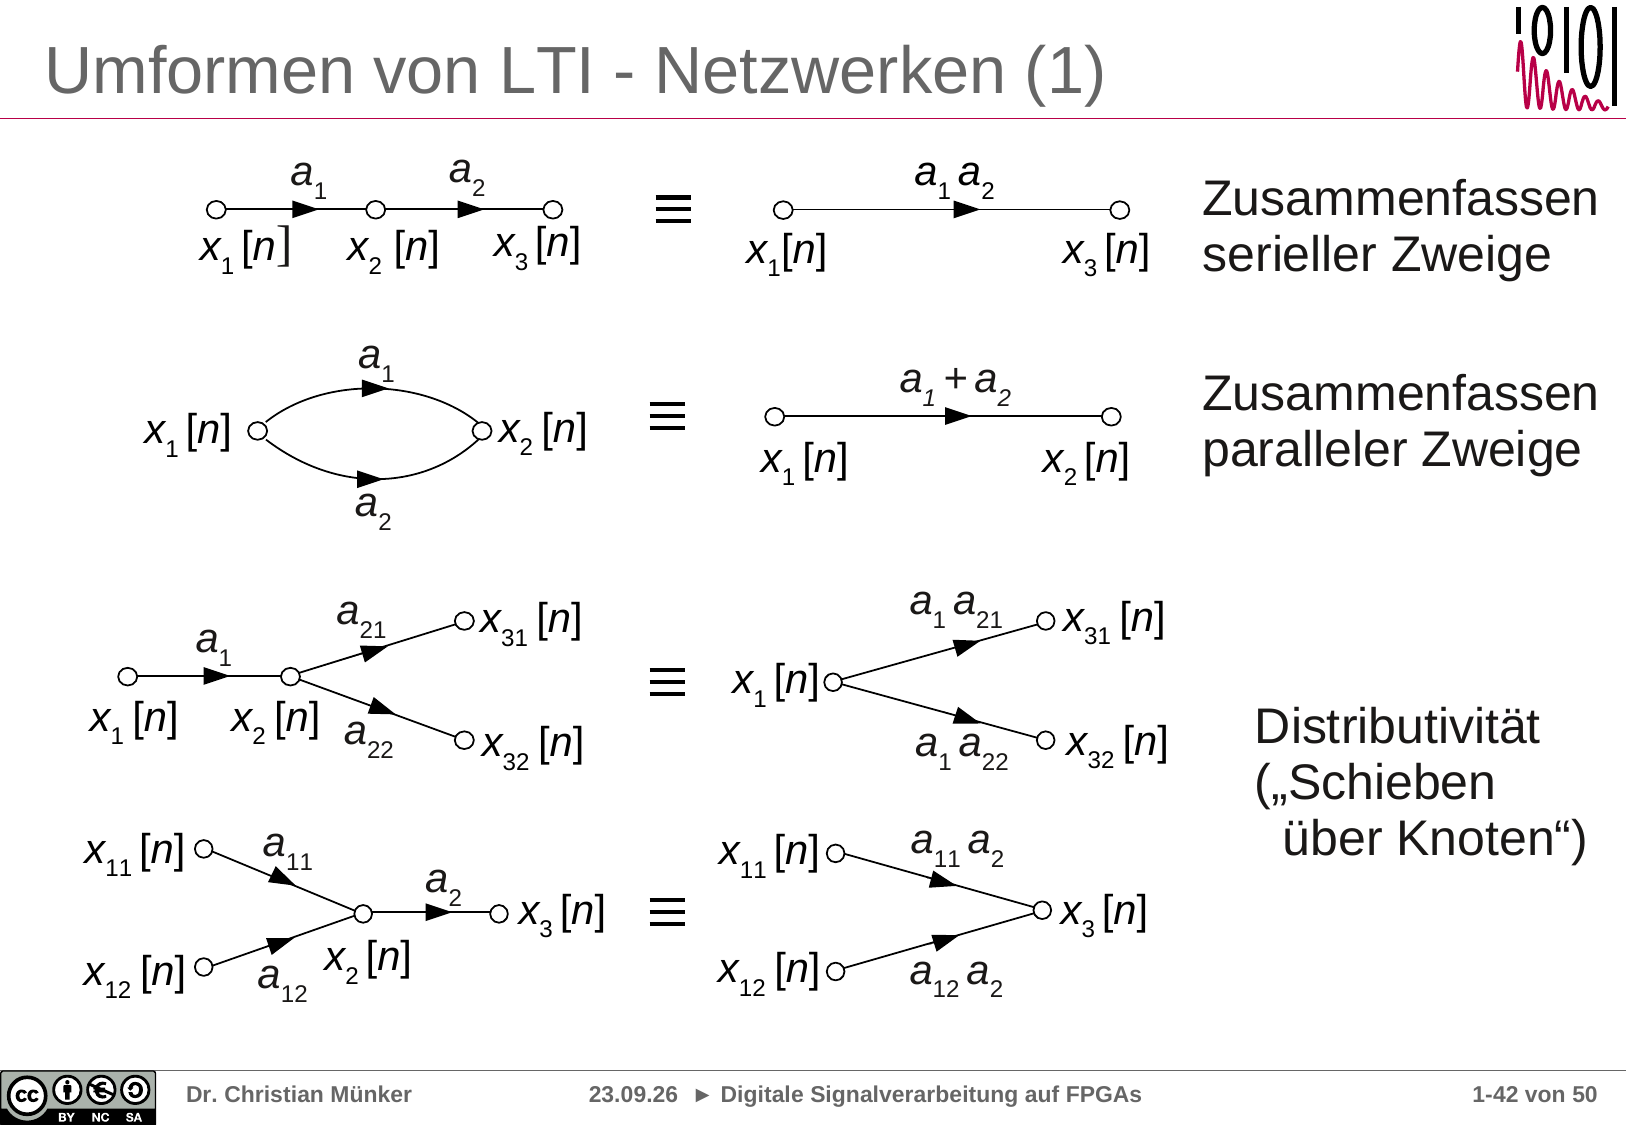

# Umformen von LTI - Netzwerken (1)
a2
a1
x1 [n]
x2 [n]
x3 [n]
a1 a2
x1[n]
x3 [n]
Zusammenfassen
serieller Zweige
a1
x2 [n]
x1 [n]
a2
a1 + a2
x1 [n]
x2 [n]
Zusammenfassen
paralleler Zweige
a1 a21
x31 [n]
x1 [n]
a1 a22
x32 [n]
a21
x31 [n]
a1
x2 [n]
x1 [n]
a22
x32 [n]
Distributivität
(„Schieben
 über Knoten“)
a11 a2
x11 [n]
x3 [n]
a12 a2
x12 [n]
a11
x11 [n]
a2
x3 [n]
x2 [n]
a12
x12 [n]